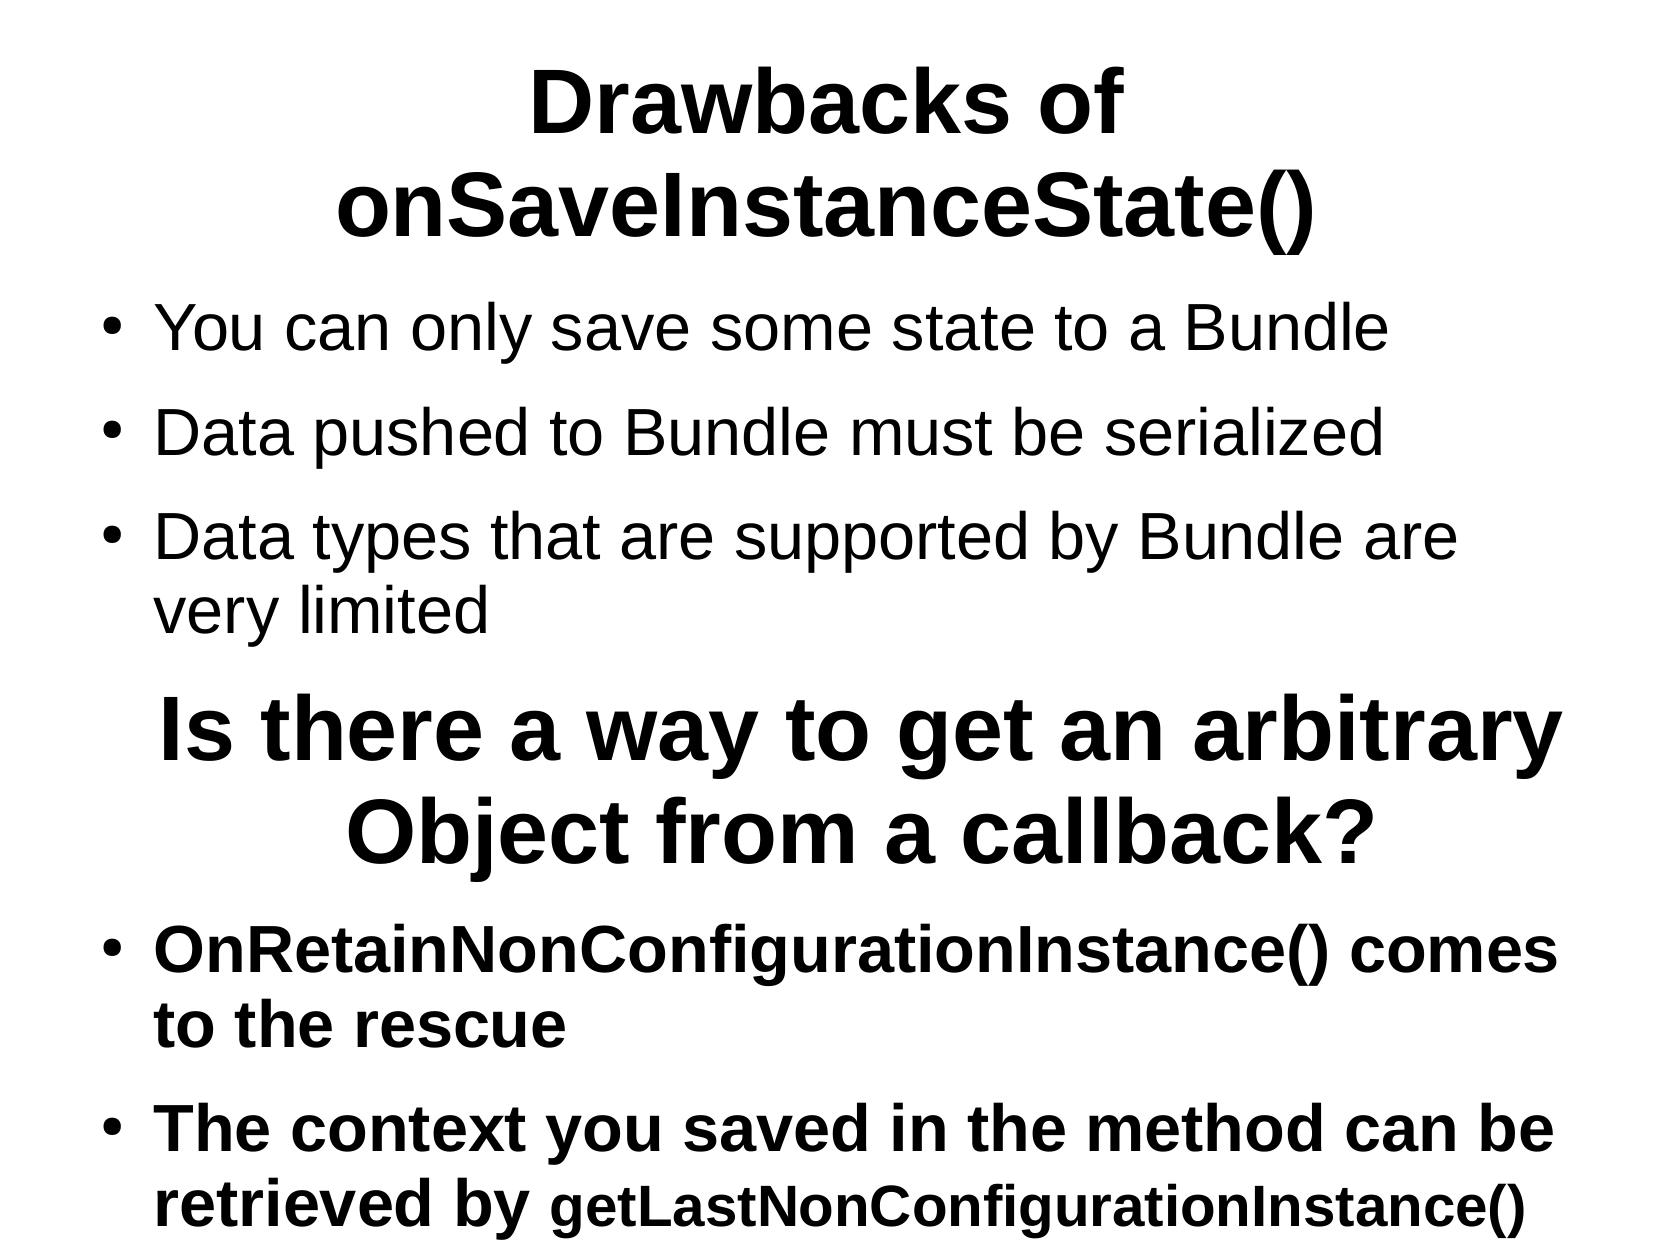

# Drawbacks of onSaveInstanceState()
You can only save some state to a Bundle
Data pushed to Bundle must be serialized
Data types that are supported by Bundle are very limited
Is there a way to get an arbitrary Object from a callback?
OnRetainNonConfigurationInstance() comes to the rescue
The context you saved in the method can be retrieved by getLastNonConfigurationInstance()